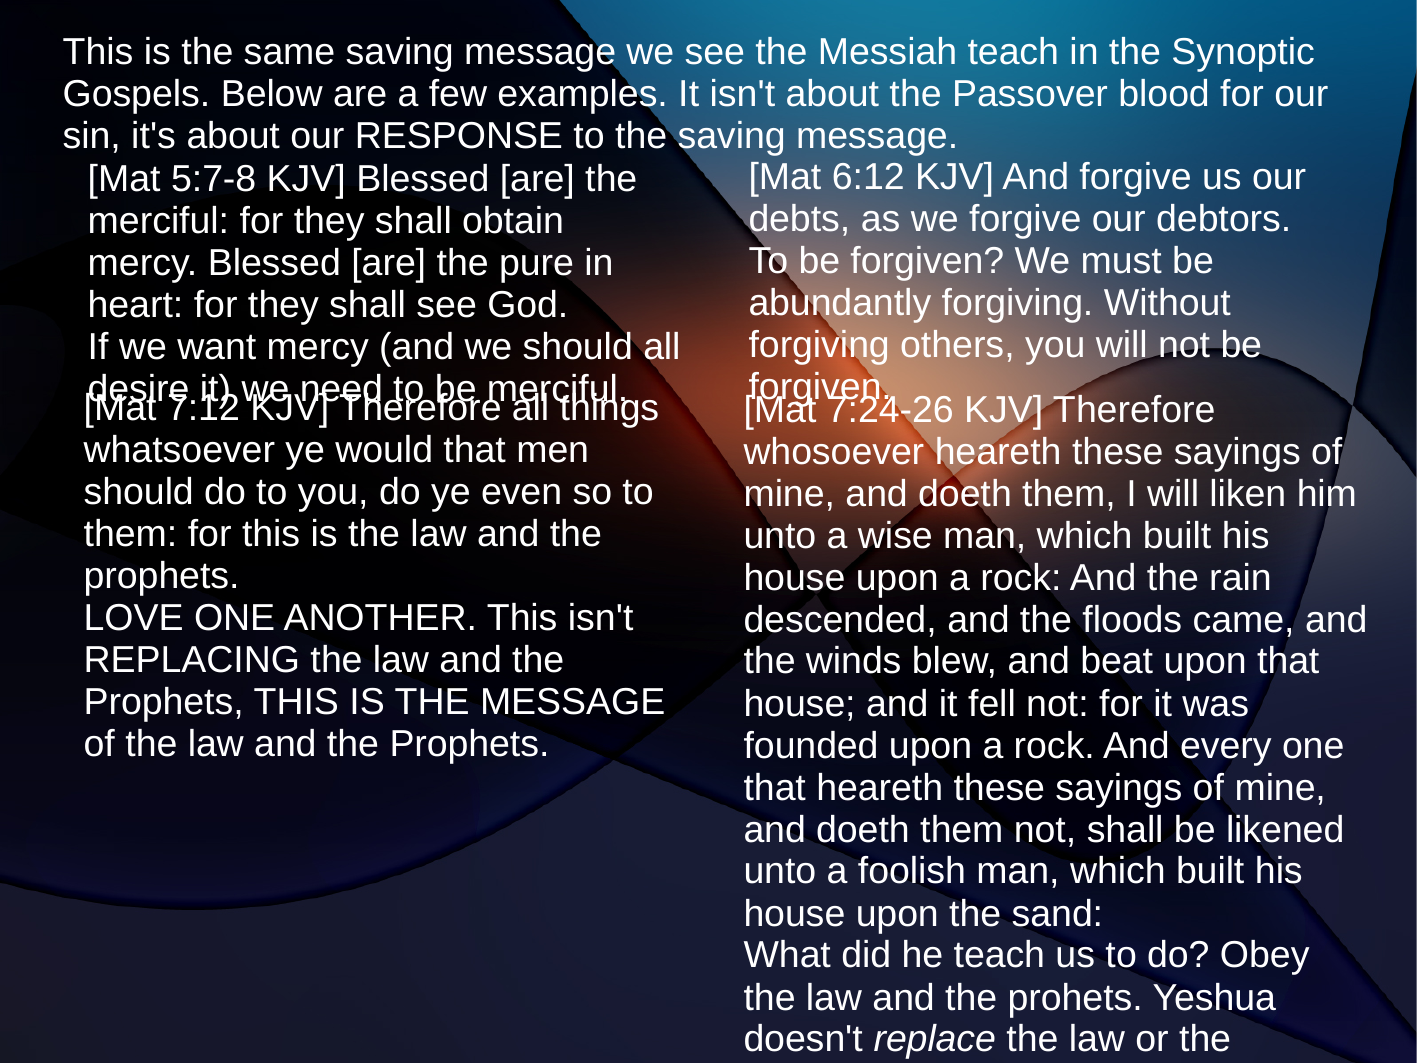

This is the same saving message we see the Messiah teach in the Synoptic Gospels. Below are a few examples. It isn't about the Passover blood for our sin, it's about our RESPONSE to the saving message.
[Mat 6:12 KJV] And forgive us our debts, as we forgive our debtors.
To be forgiven? We must be abundantly forgiving. Without forgiving others, you will not be forgiven.
[Mat 5:7-8 KJV] Blessed [are] the merciful: for they shall obtain mercy. Blessed [are] the pure in heart: for they shall see God.
If we want mercy (and we should all desire it) we need to be merciful.
[Mat 7:12 KJV] Therefore all things whatsoever ye would that men should do to you, do ye even so to them: for this is the law and the prophets.
LOVE ONE ANOTHER. This isn't REPLACING the law and the Prophets, THIS IS THE MESSAGE of the law and the Prophets.
[Mat 7:24-26 KJV] Therefore whosoever heareth these sayings of mine, and doeth them, I will liken him unto a wise man, which built his house upon a rock: And the rain descended, and the floods came, and the winds blew, and beat upon that house; and it fell not: for it was founded upon a rock. And every one that heareth these sayings of mine, and doeth them not, shall be likened unto a foolish man, which built his house upon the sand:
What did he teach us to do? Obey the law and the prohets. Yeshua doesn't replace the law or the Prophets, he is amplifying them and demonstrating how to obey them.
Be like the wise man.